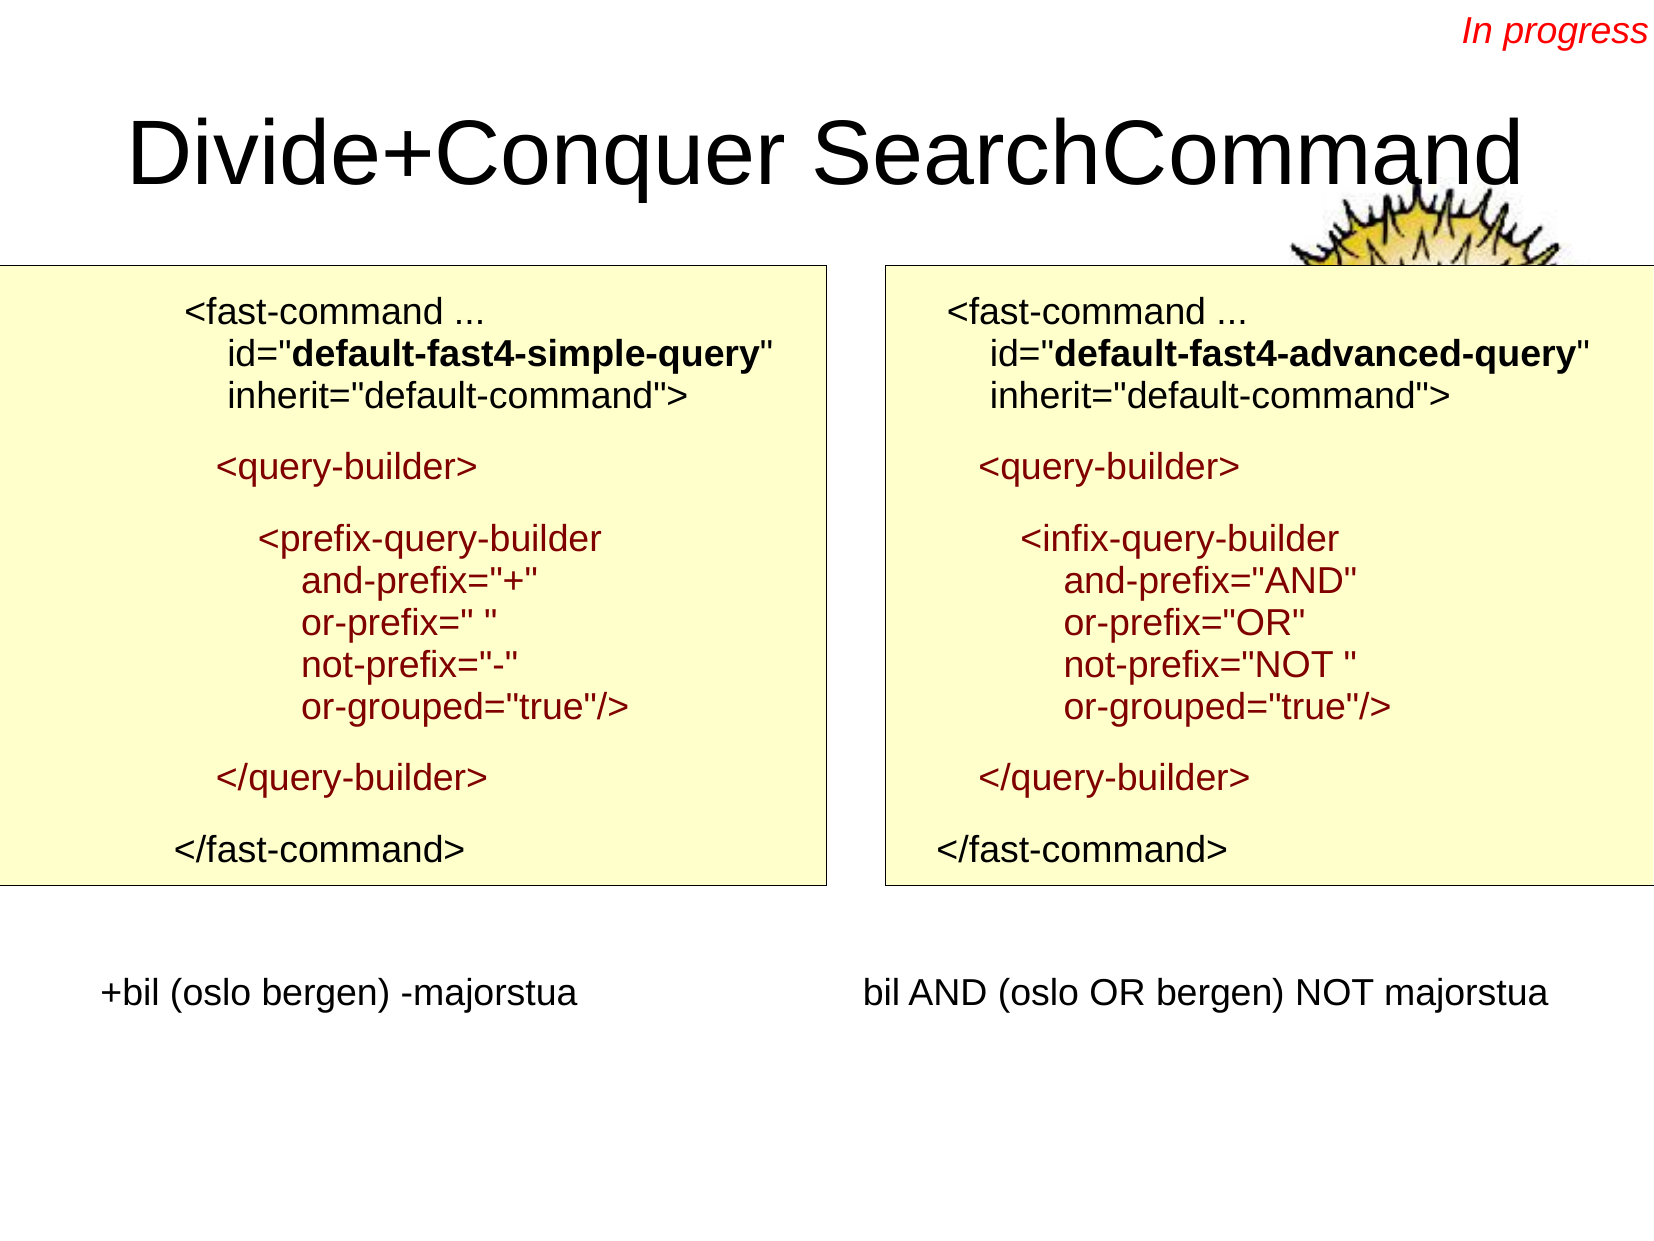

In progress
# Divide+Conquer SearchCommand
 <fast-command ...
	id="default-fast4-simple-query" 	inherit="default-command">
 <query-builder>
 <prefix-query-builder
		and-prefix="+"
		or-prefix=" "
		not-prefix="-"
		or-grouped="true"/>
 </query-builder>
 </fast-command>
+bil (oslo bergen) -majorstua
 <fast-command ...
	id="default-fast4-advanced-query" 	inherit="default-command">
 <query-builder>
 <infix-query-builder
		and-prefix="AND"
		or-prefix="OR"
		not-prefix="NOT "
		or-grouped="true"/>
 </query-builder>
 </fast-command>
bil AND (oslo OR bergen) NOT majorstua